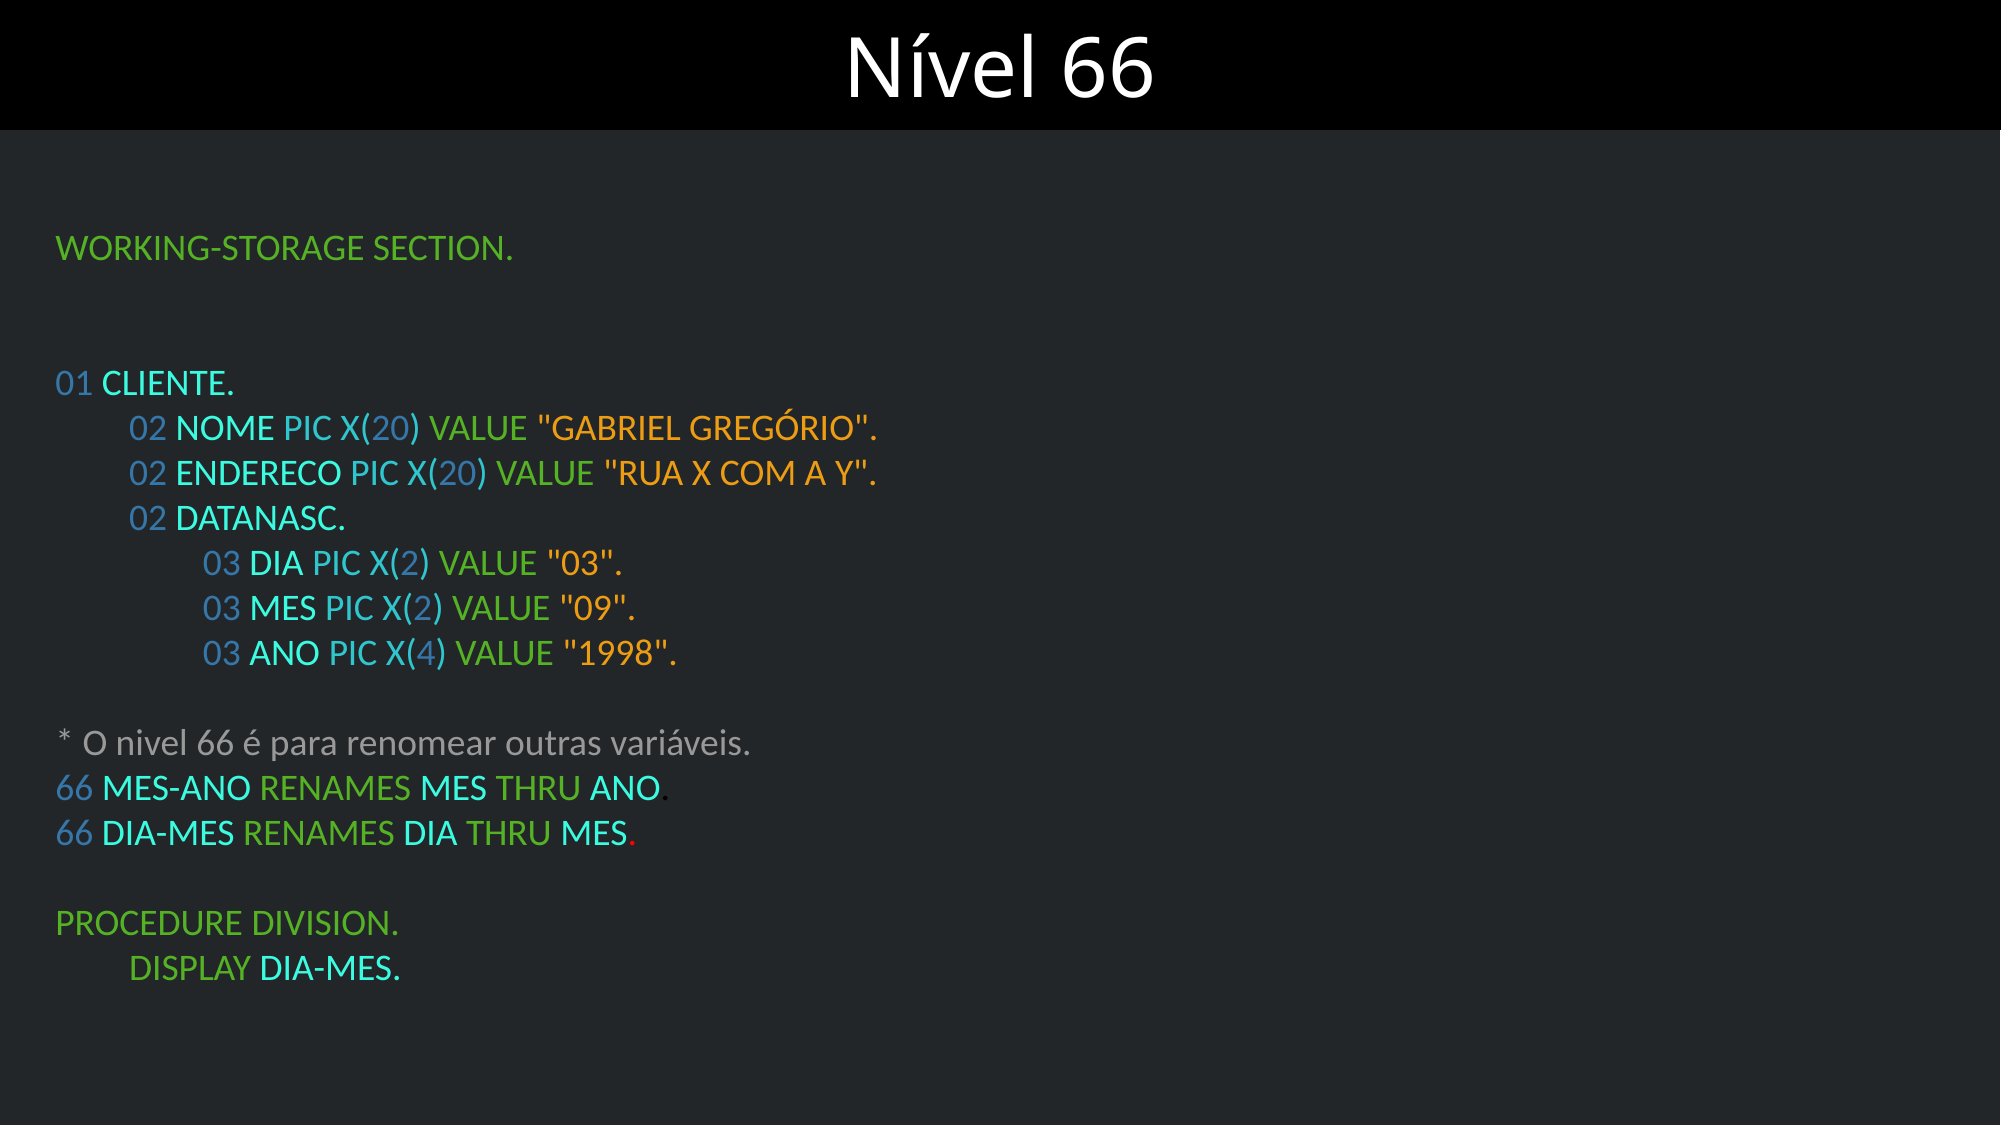

Nível 66
WORKING-STORAGE SECTION.
01 CLIENTE.
	02 NOME PIC X(20) VALUE "GABRIEL GREGÓRIO".
	02 ENDERECO PIC X(20) VALUE "RUA X COM A Y".
	02 DATANASC.
		03 DIA PIC X(2) VALUE "03".
		03 MES PIC X(2) VALUE "09".
		03 ANO PIC X(4) VALUE "1998".
* O nivel 66 é para renomear outras variáveis.
66 MES-ANO RENAMES MES THRU ANO.
66 DIA-MES RENAMES DIA THRU MES.
PROCEDURE DIVISION.
	DISPLAY DIA-MES.